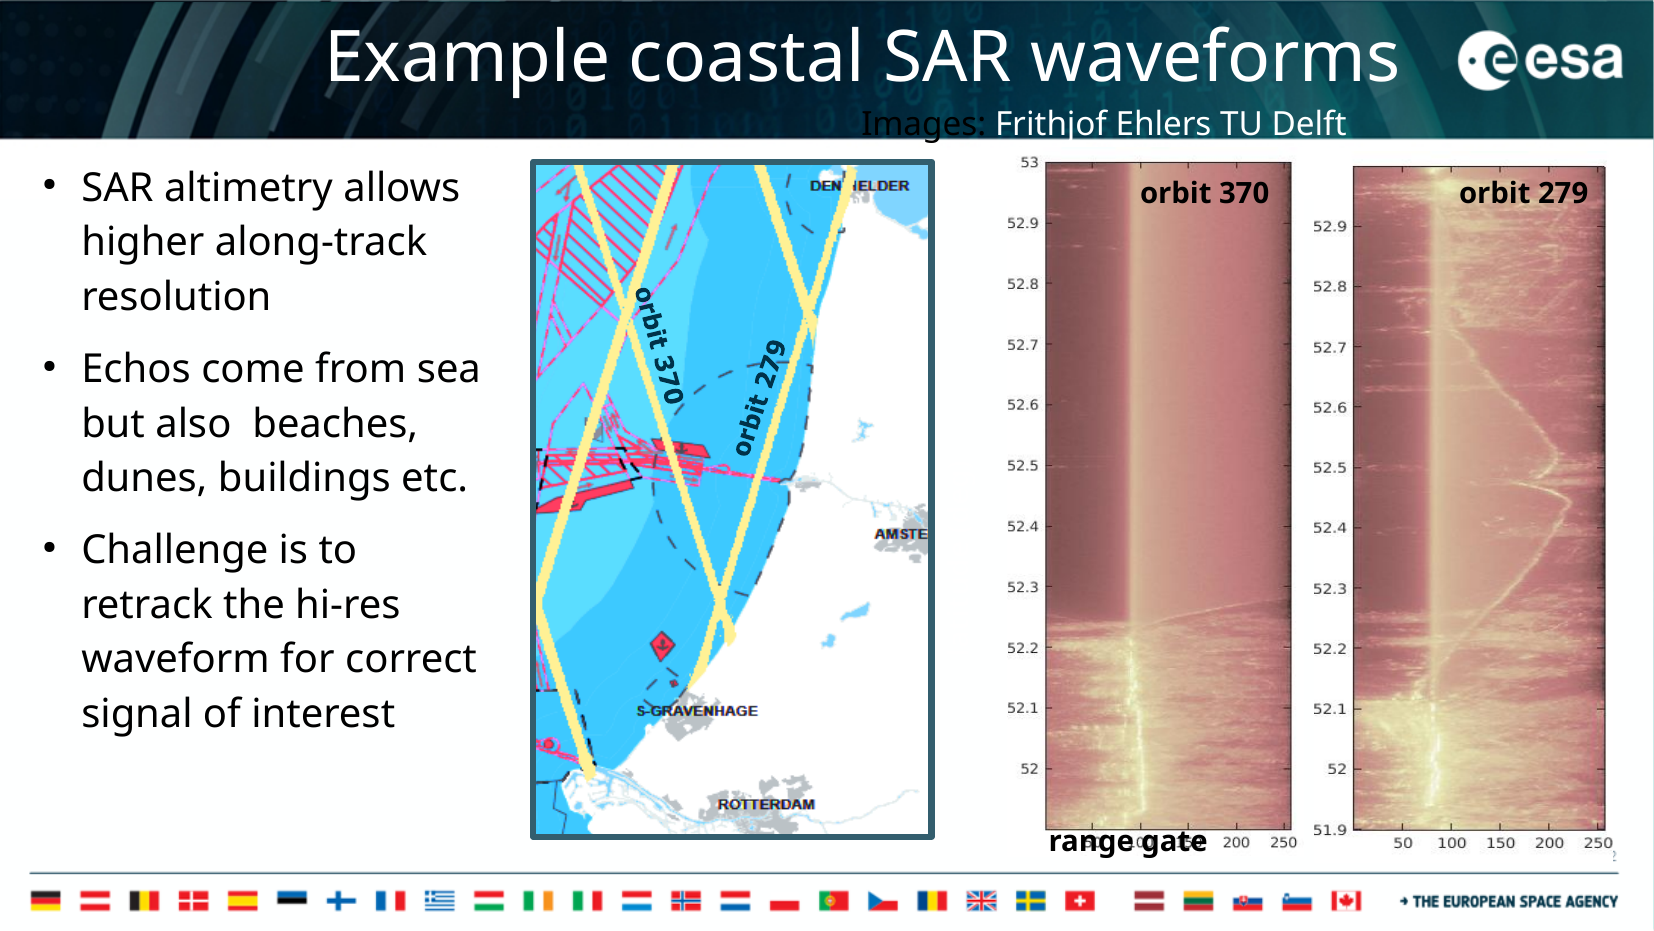

# Example coastal SAR waveforms
Images: Frithjof Ehlers TU Delft
orbit 279
SAR altimetry allows higher along-track resolution
Echos come from sea but also beaches, dunes, buildings etc.
Challenge is to retrack the hi-res waveform for correct signal of interest
orbit 370
latitude (deg)
log(power)
range gate
55